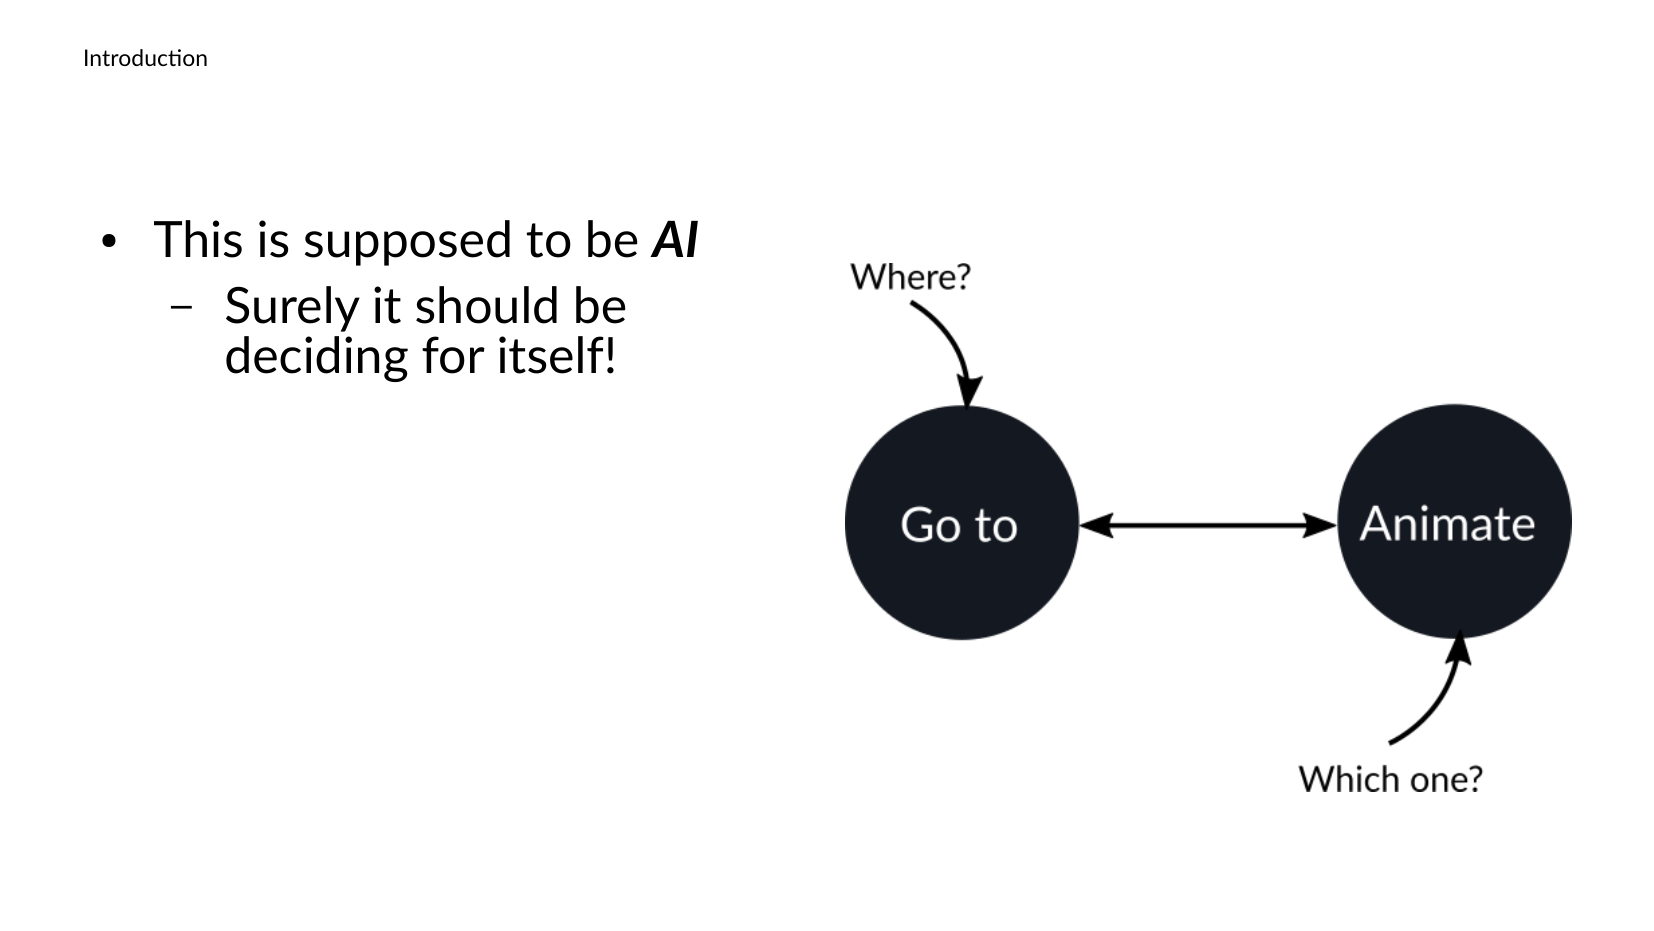

# Introduction
This is supposed to be AI
Surely it should be deciding for itself!